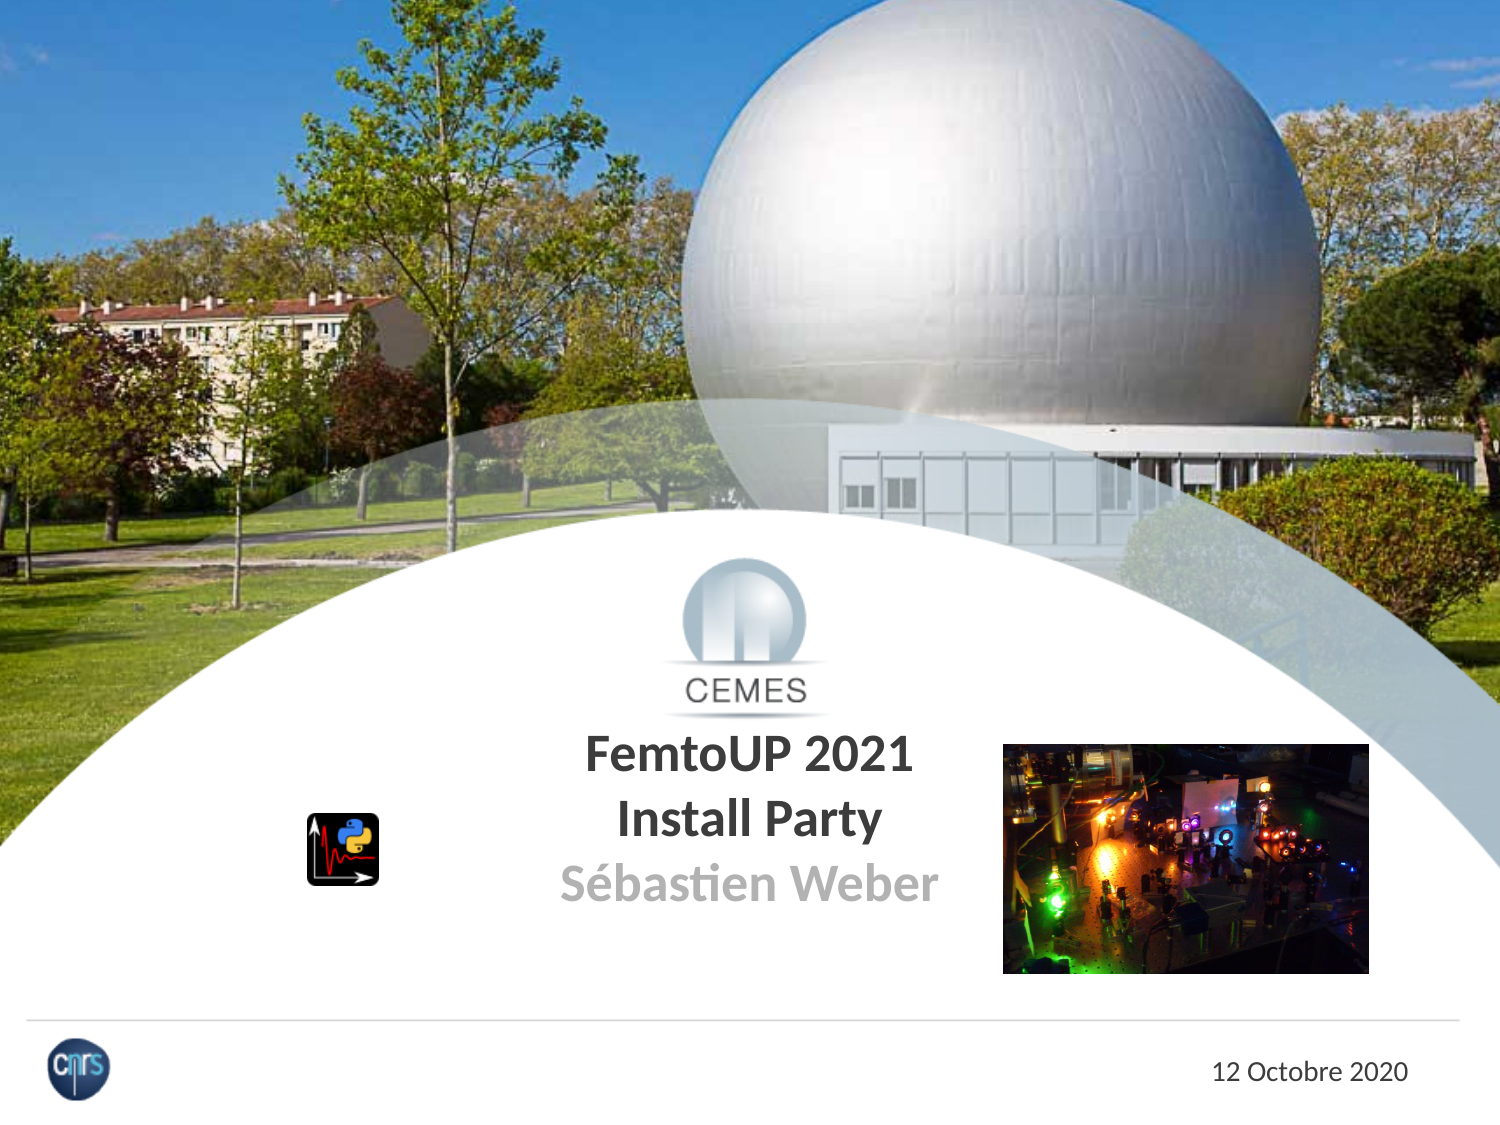

FemtoUP 2021
Install Party
Sébastien Weber
12 Octobre 2020